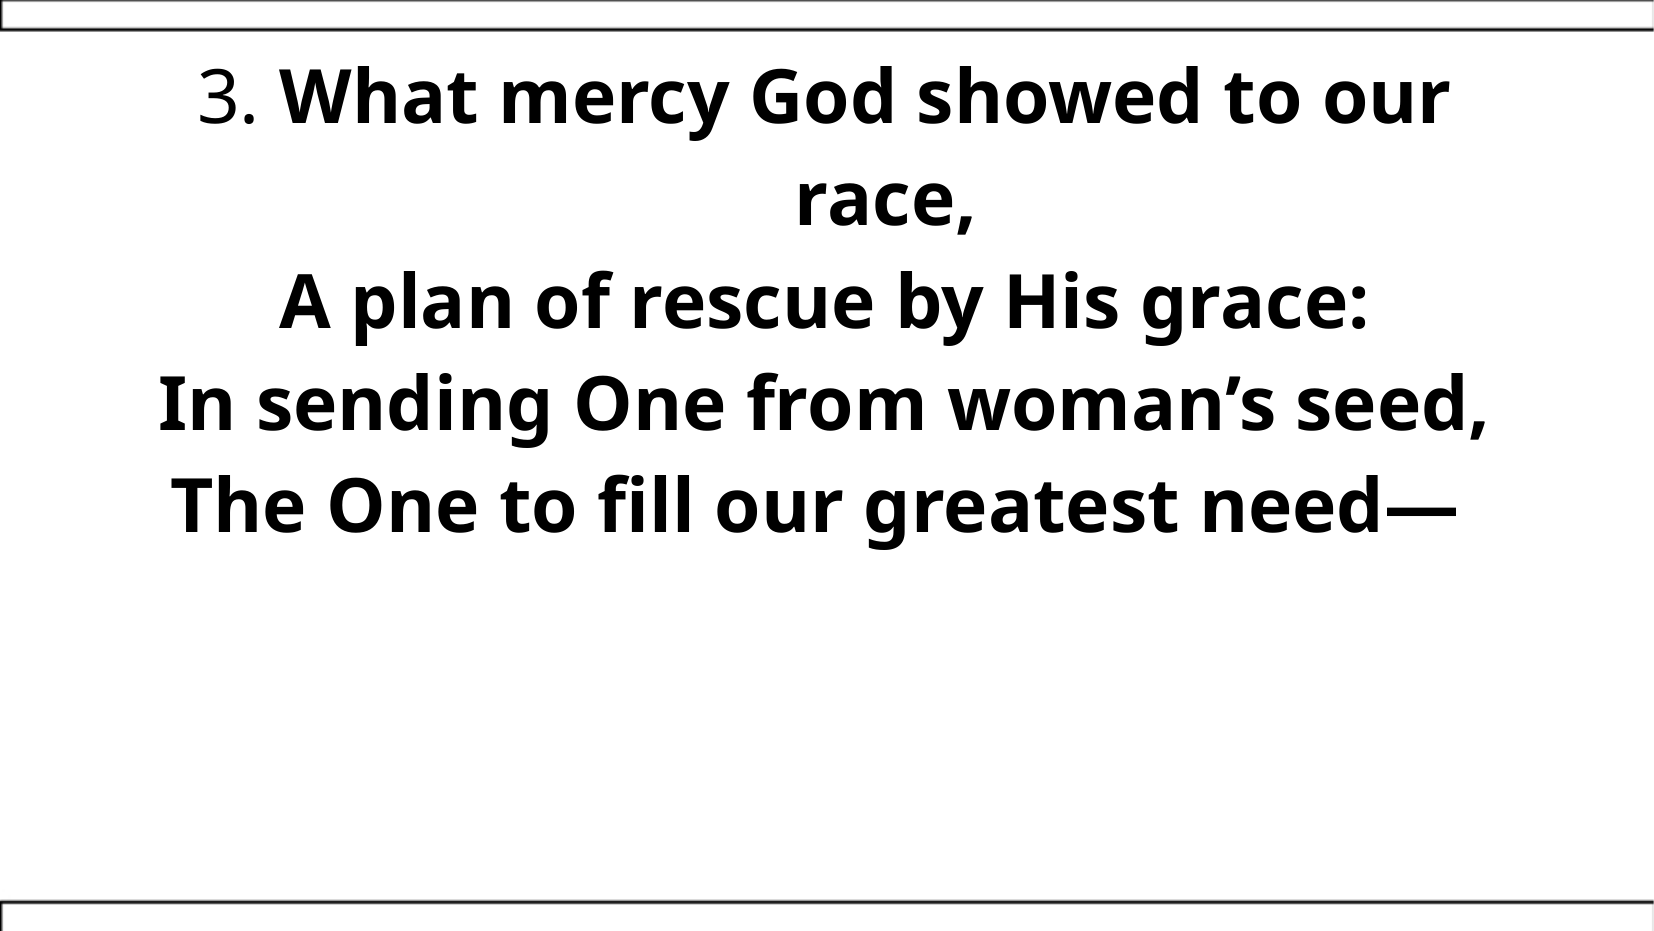

3. What mercy God showed to our race,
A plan of rescue by His grace:
In sending One from woman’s seed,
The One to fill our greatest need—